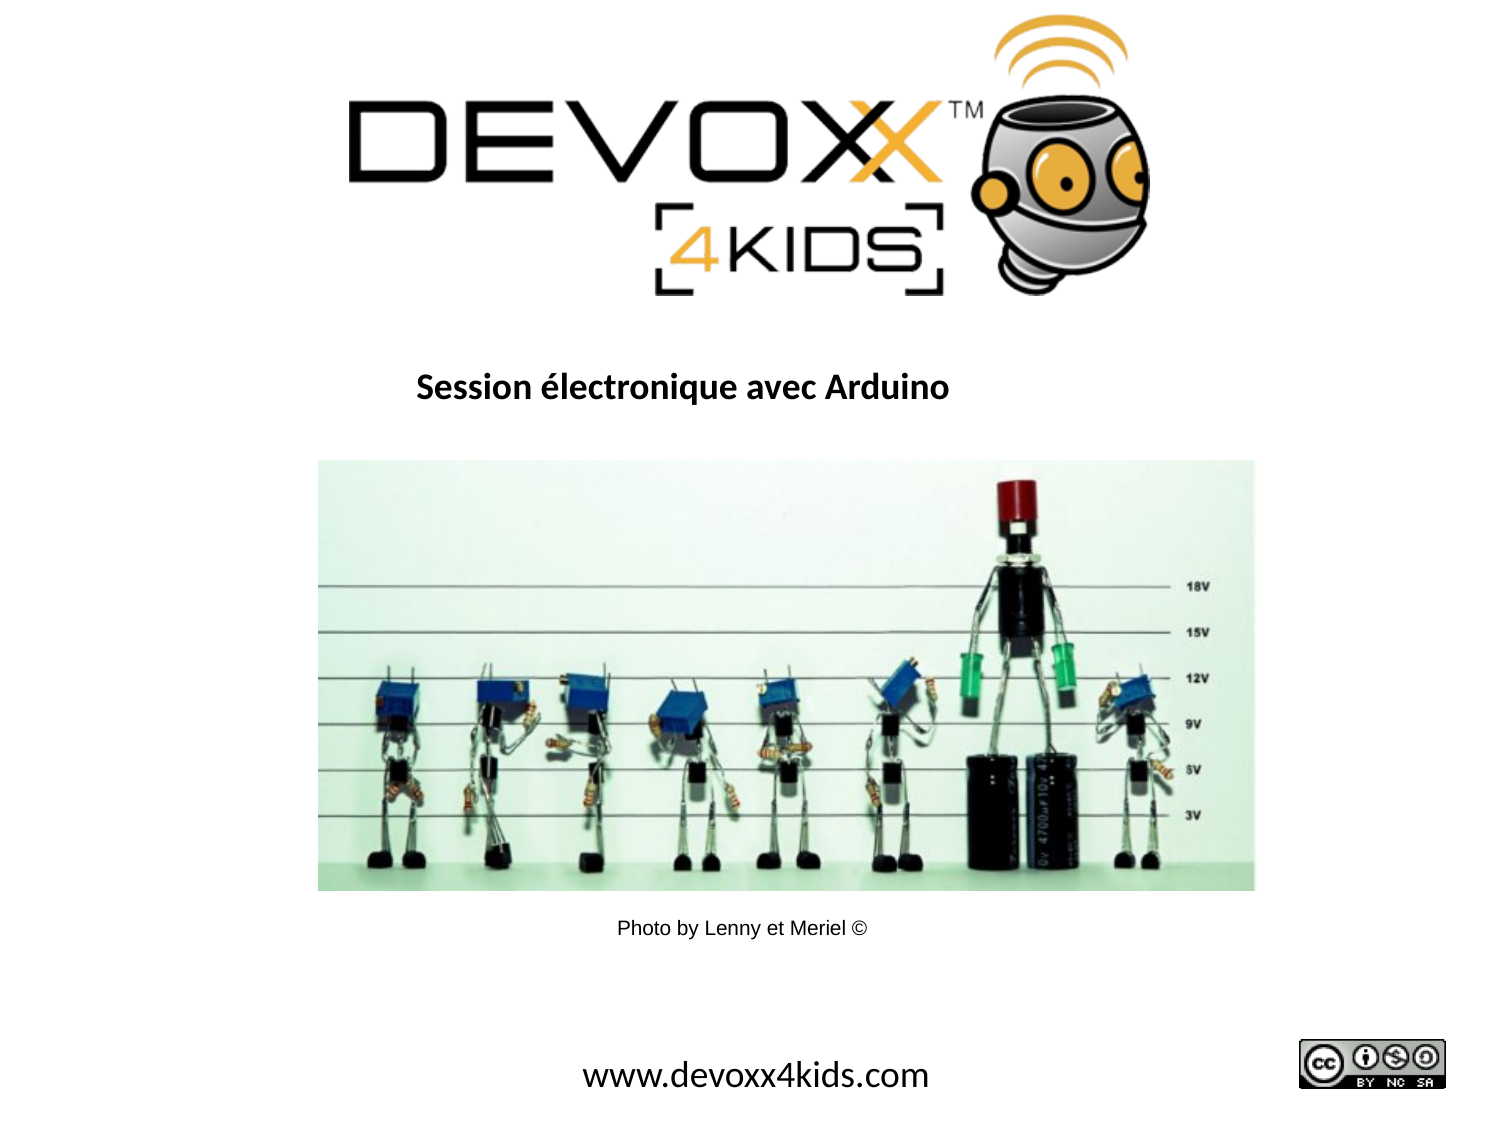

# Session électronique avec Arduino
Photo by Lenny et Meriel ©